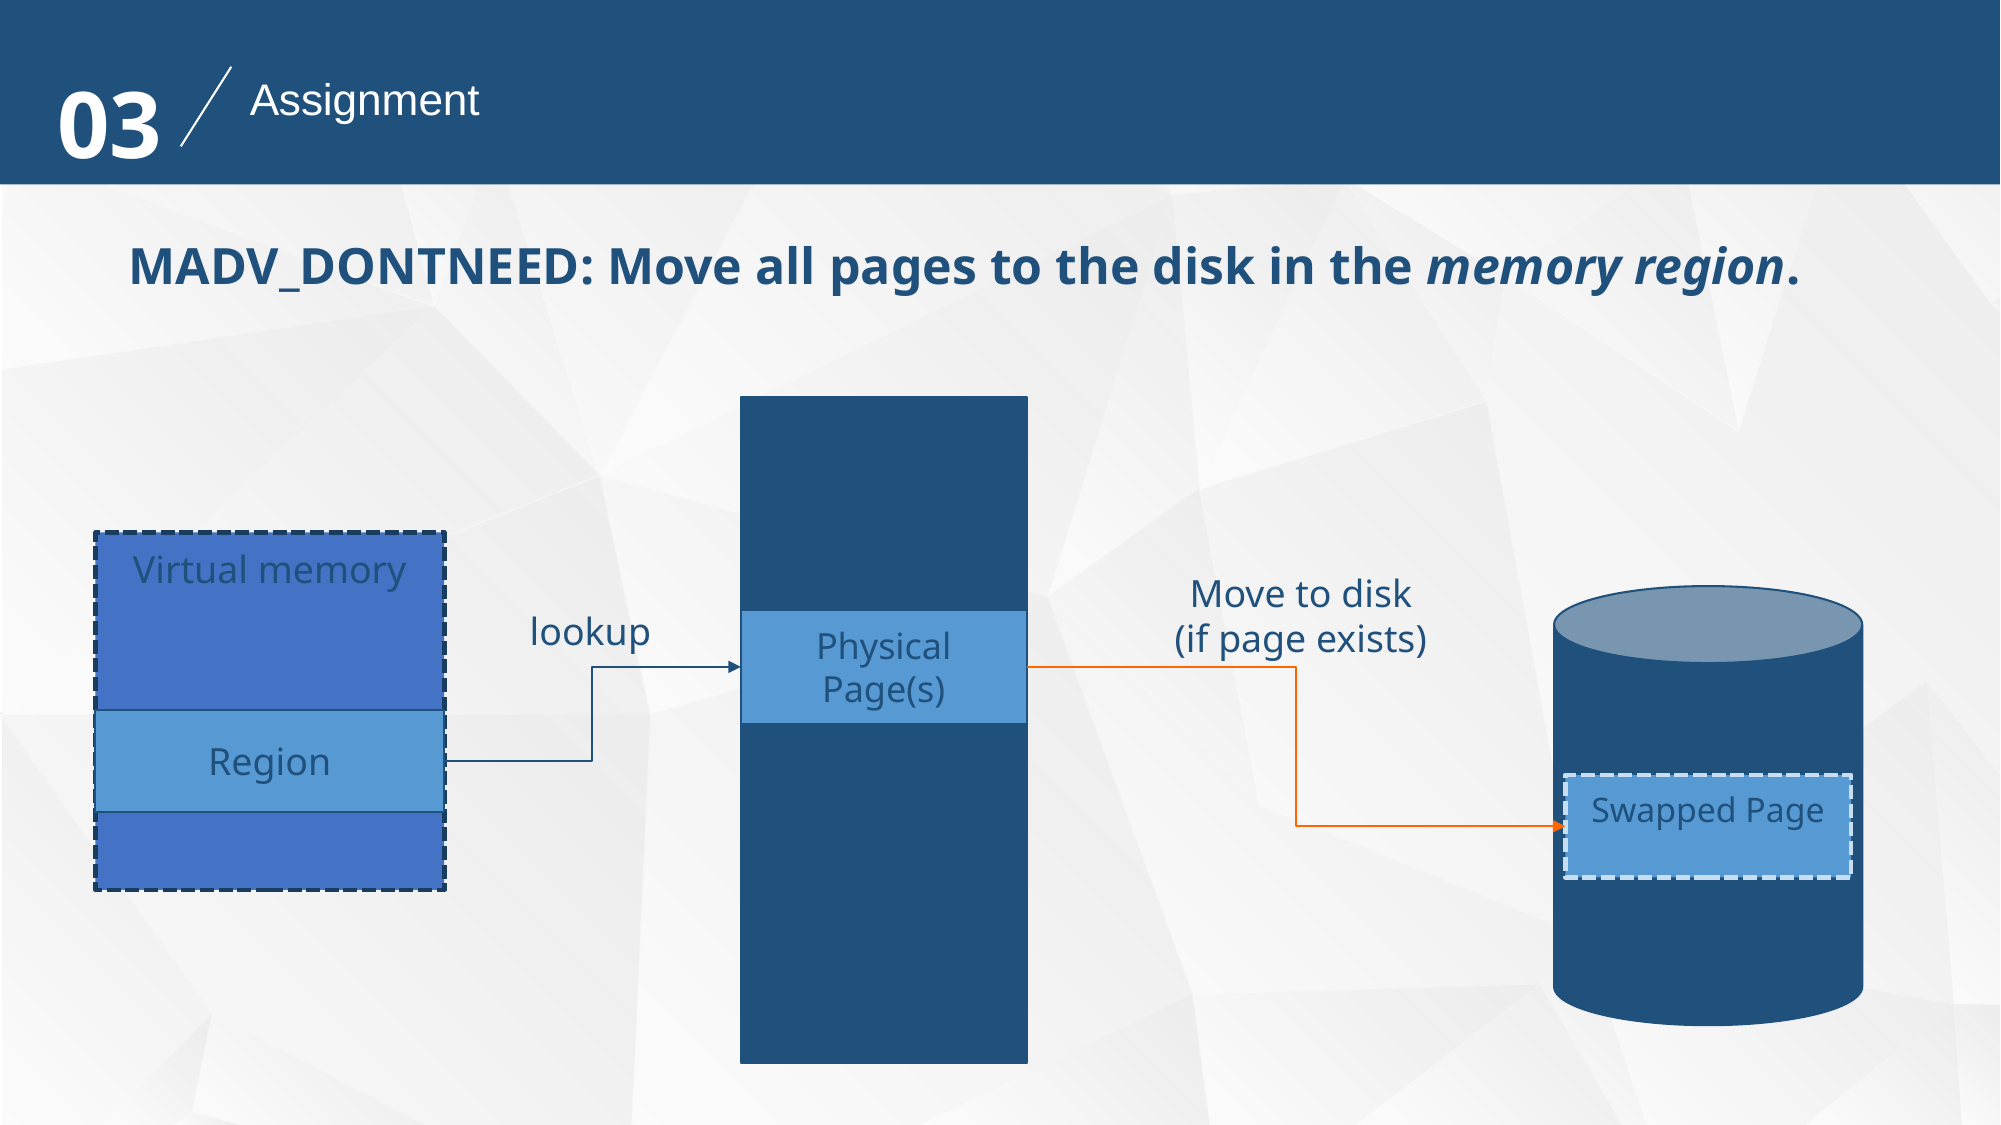

03
# Assignment
MADV_DONTNEED: Move all pages to the disk in the memory region.
Physical memory
Virtual memory
Move to disk
(if page exists)
Disk
lookup
Physical Page(s)
Region
Swapped Page